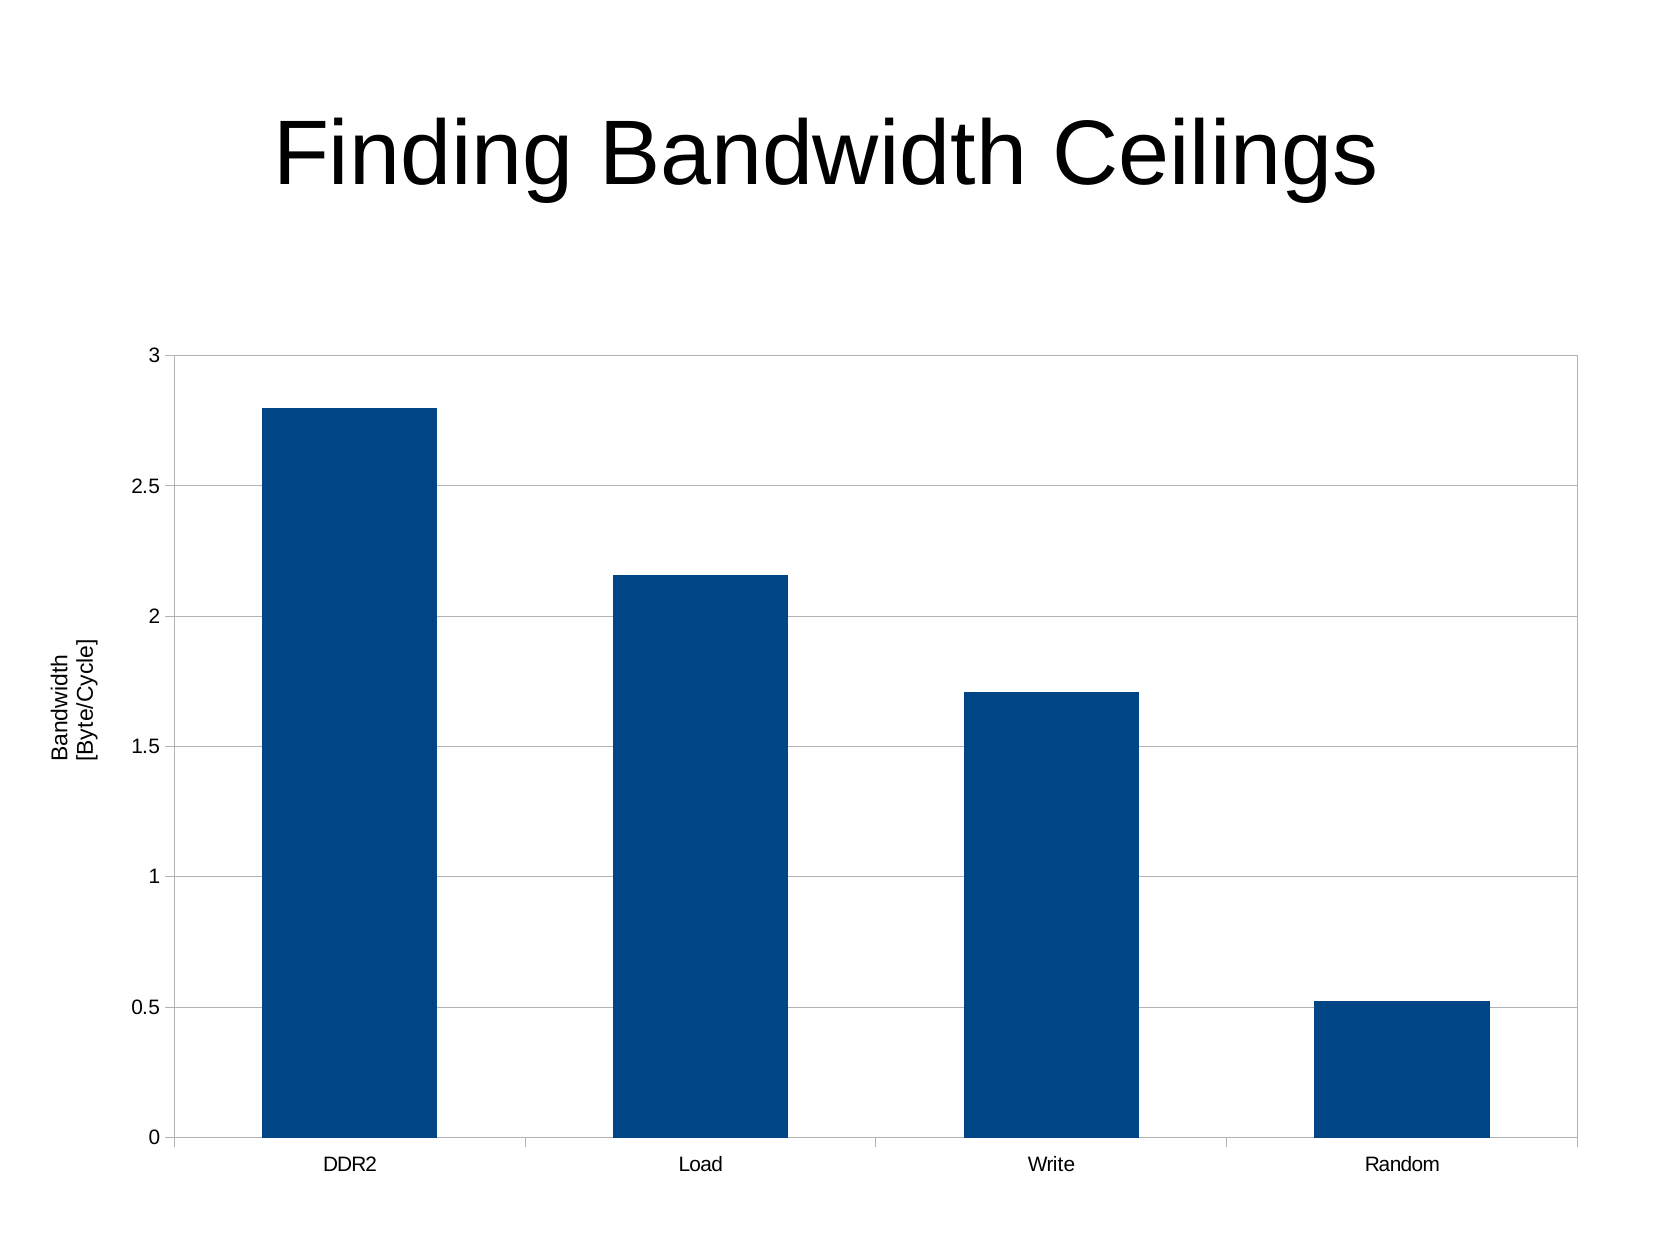

# Finding Bandwidth Ceilings
### Chart
| Category | Theoretical |
|---|---|
| DDR2 | 2.8 |
| Load | 2.16 |
| Write | 1.71 |
| Random | 0.525 |Bandwidth
[Byte/Cycle]